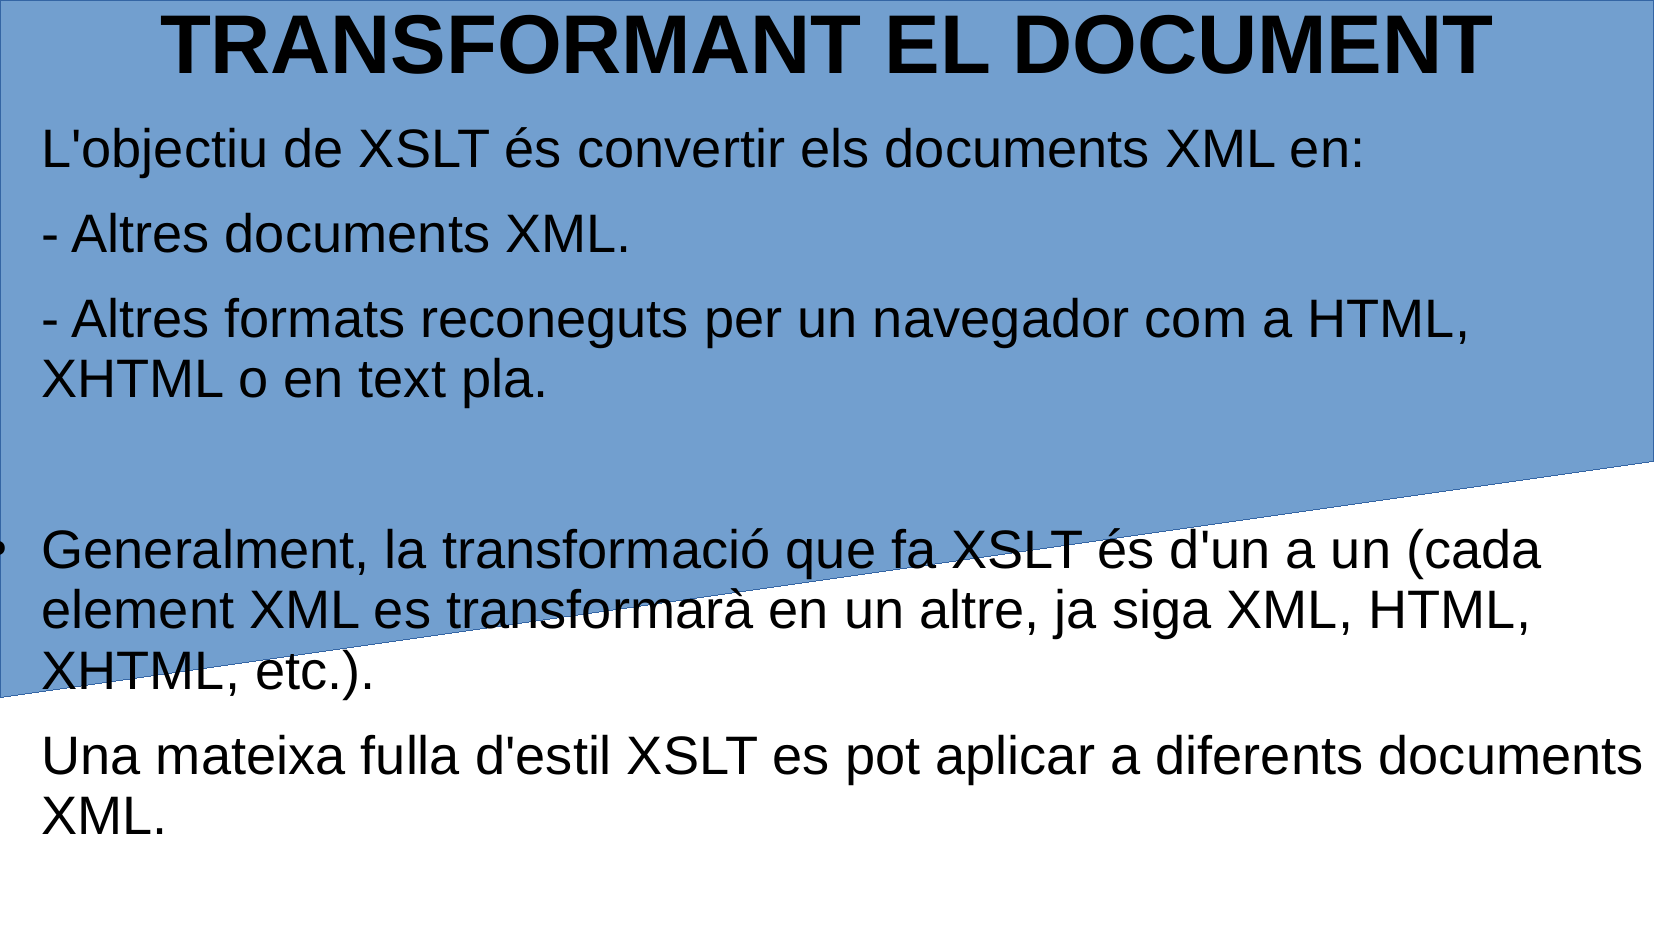

# TRANSFORMANT EL DOCUMENT
L'objectiu de XSLT és convertir els documents XML en:
- Altres documents XML.
- Altres formats reconeguts per un navegador com a HTML, XHTML o en text pla.
Generalment, la transformació que fa XSLT és d'un a un (cada element XML es transformarà en un altre, ja siga XML, HTML, XHTML, etc.).
Una mateixa fulla d'estil XSLT es pot aplicar a diferents documents XML.